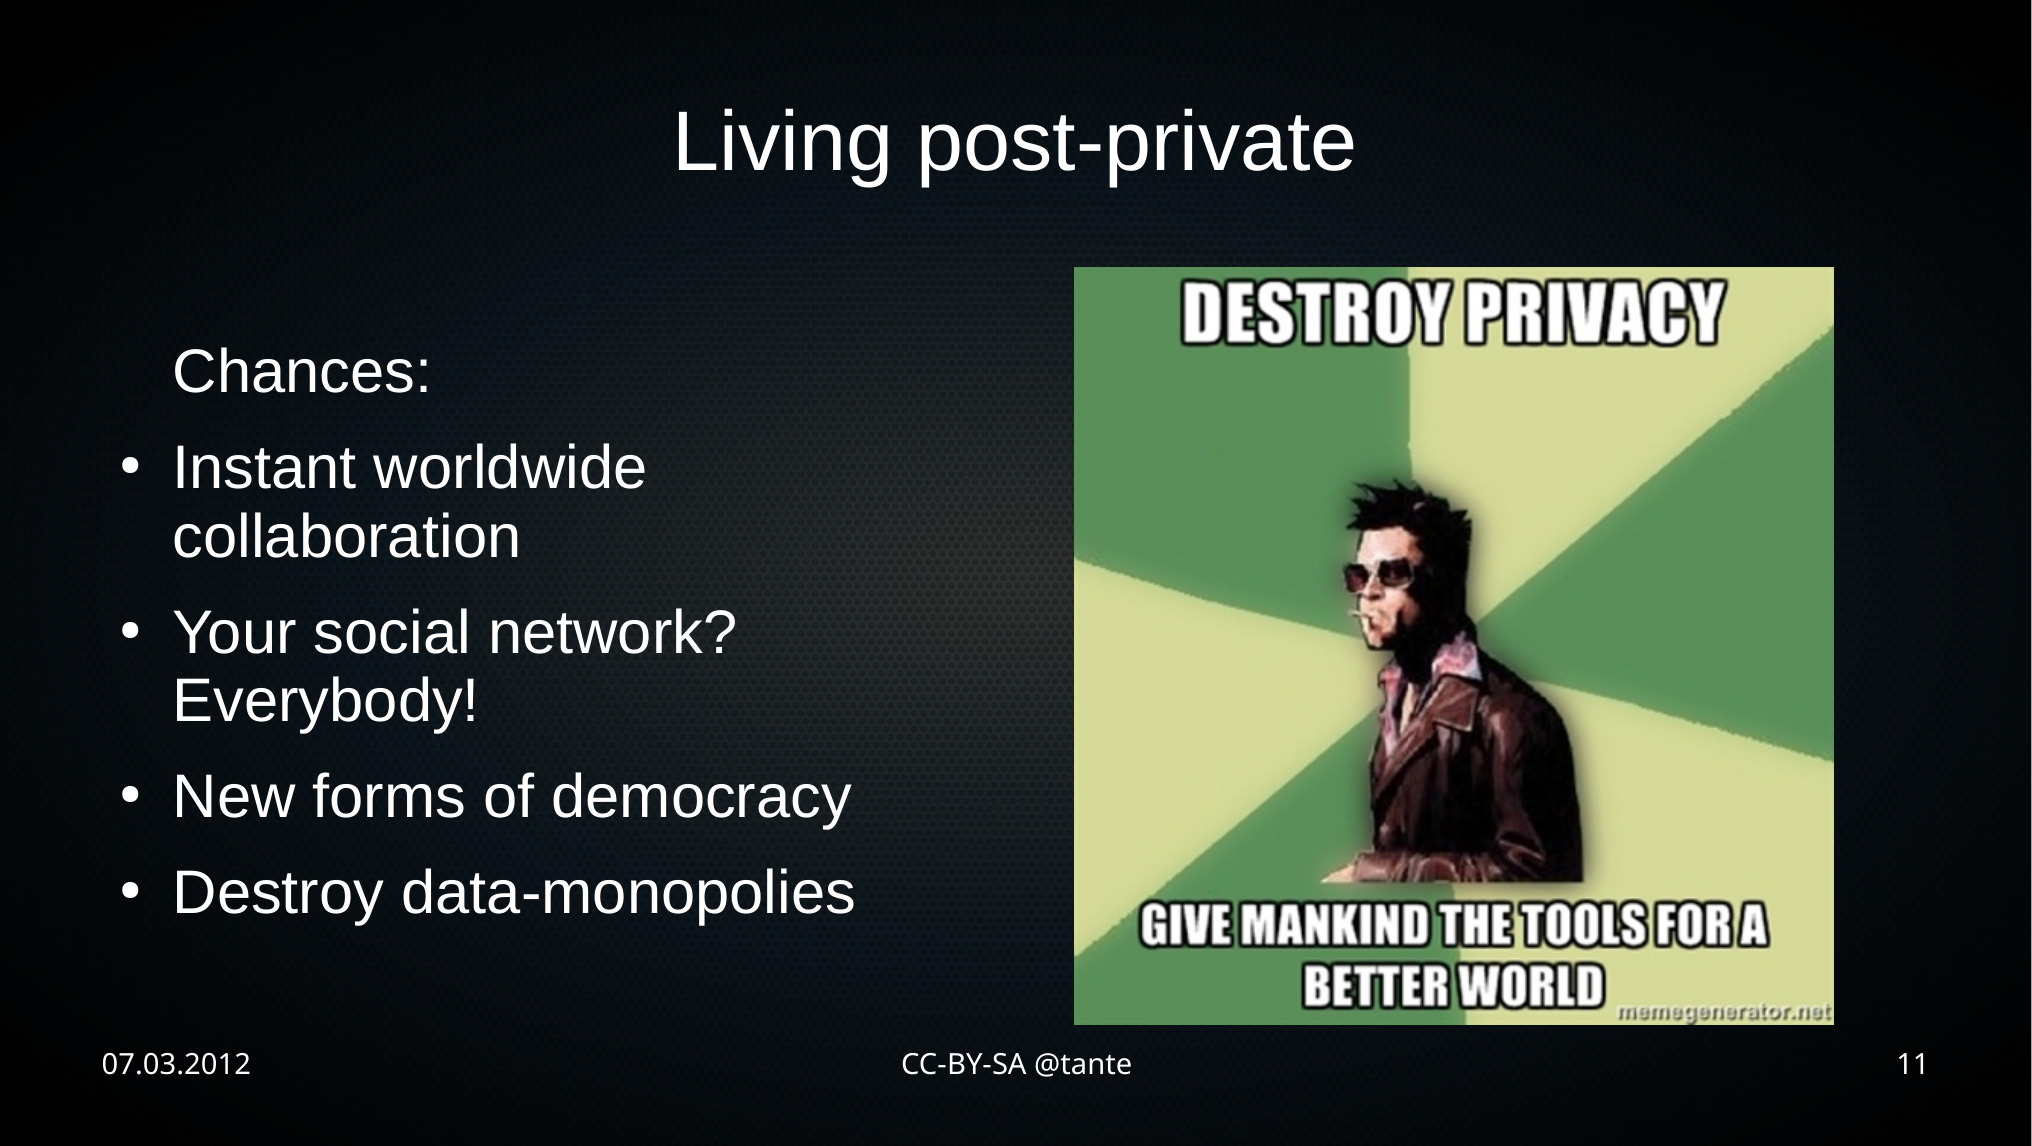

# Living post-private
Chances:
Instant worldwide collaboration
Your social network? Everybody!
New forms of democracy
Destroy data-monopolies
07.03.2012
CC-BY-SA @tante
11